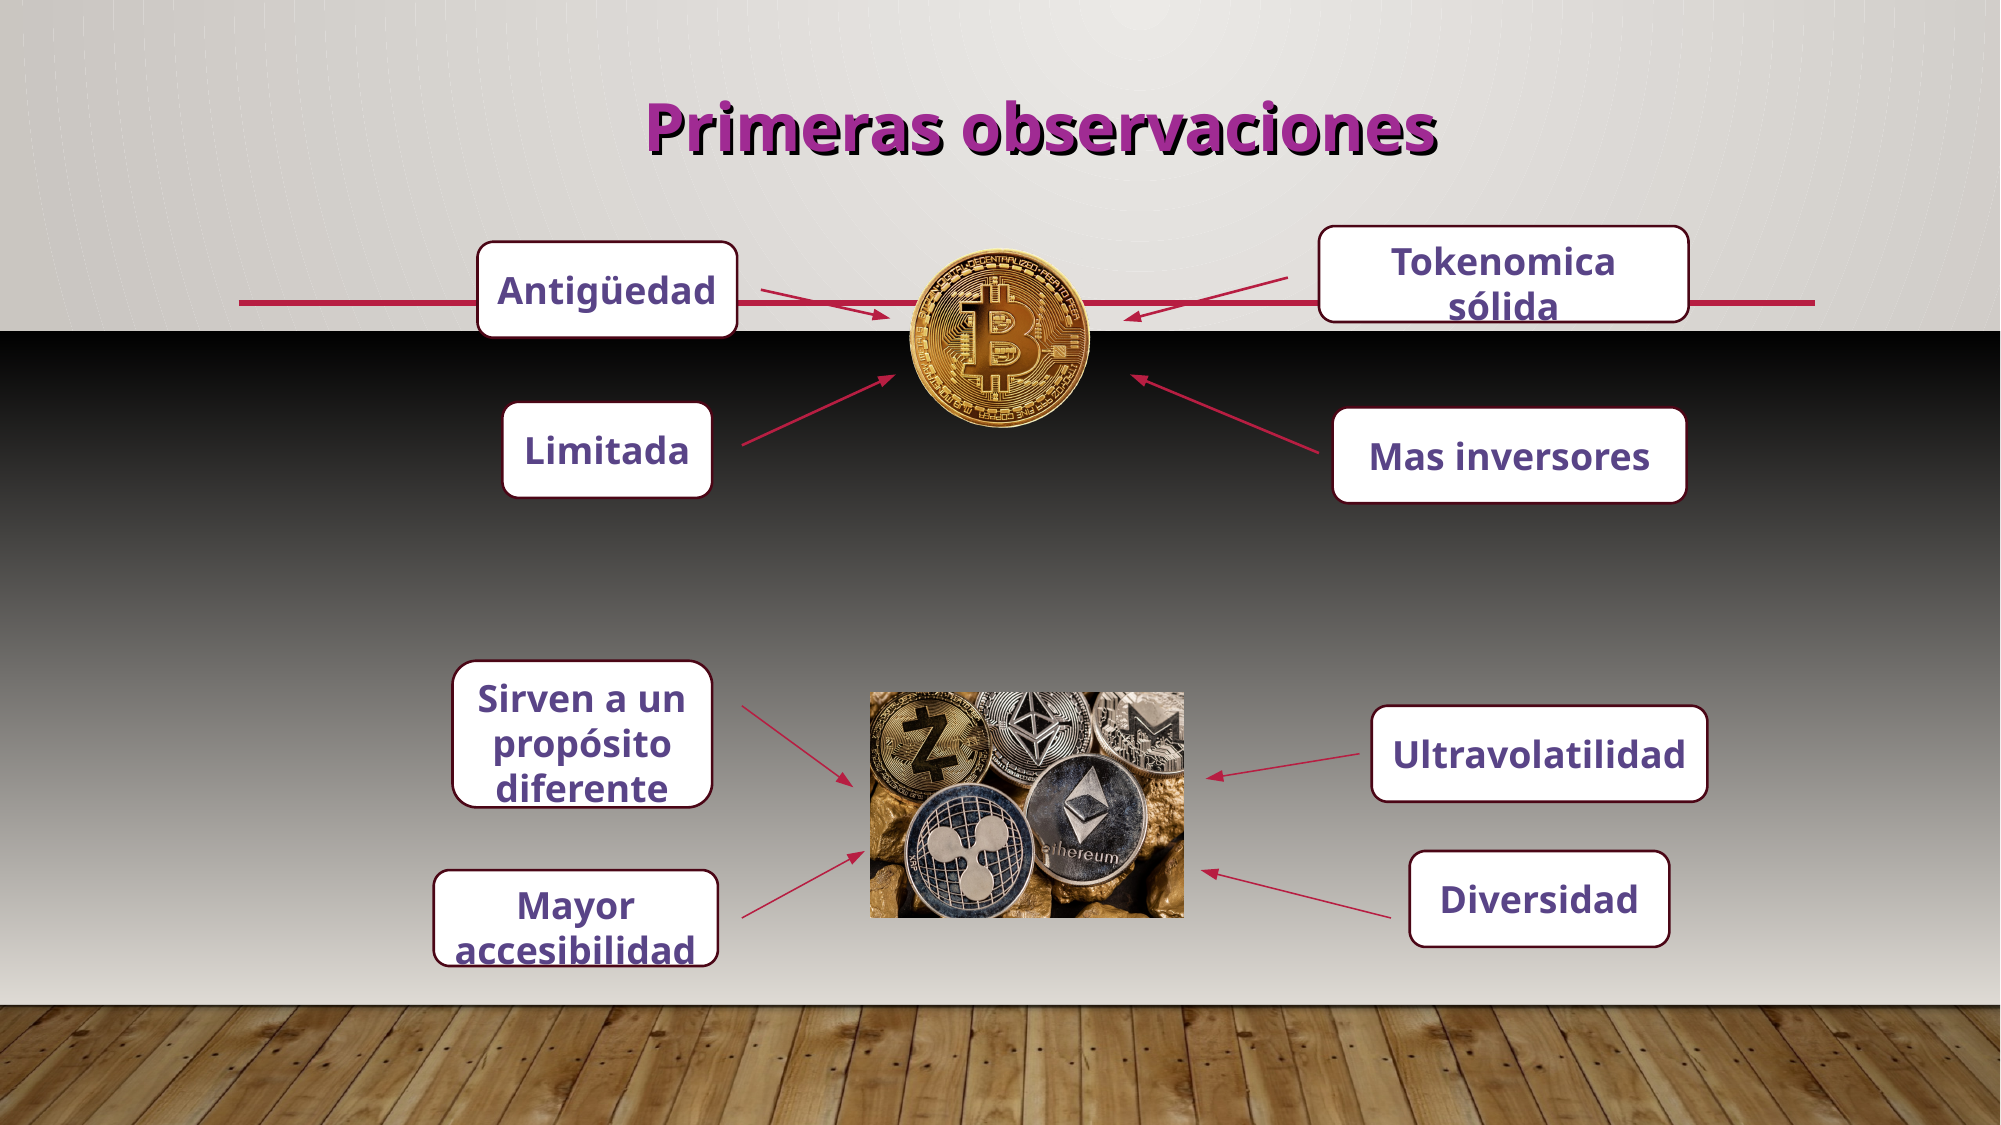

Primeras observaciones
Tokenomica sólida
Antigüedad
Limitada
Mas inversores
Sirven a un propósito diferente
Ultravolatilidad
Diversidad
Mayor accesibilidad